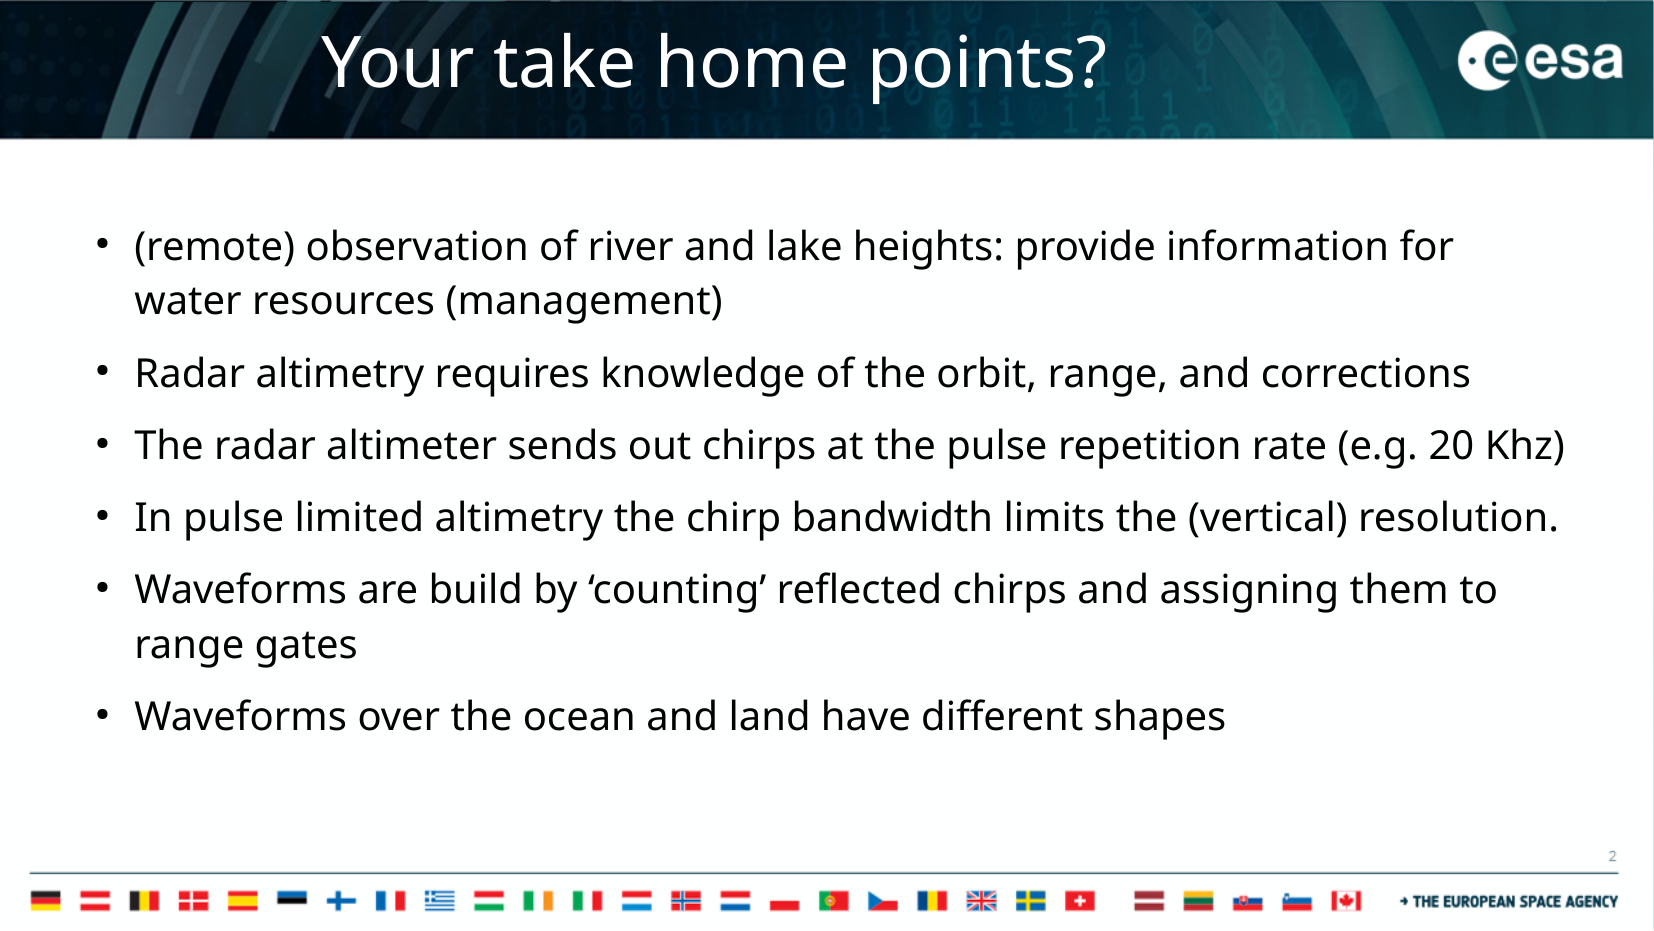

# Your take home points?
(remote) observation of river and lake heights: provide information for water resources (management)
Radar altimetry requires knowledge of the orbit, range, and corrections
The radar altimeter sends out chirps at the pulse repetition rate (e.g. 20 Khz)
In pulse limited altimetry the chirp bandwidth limits the (vertical) resolution.
Waveforms are build by ‘counting’ reflected chirps and assigning them to range gates
Waveforms over the ocean and land have different shapes